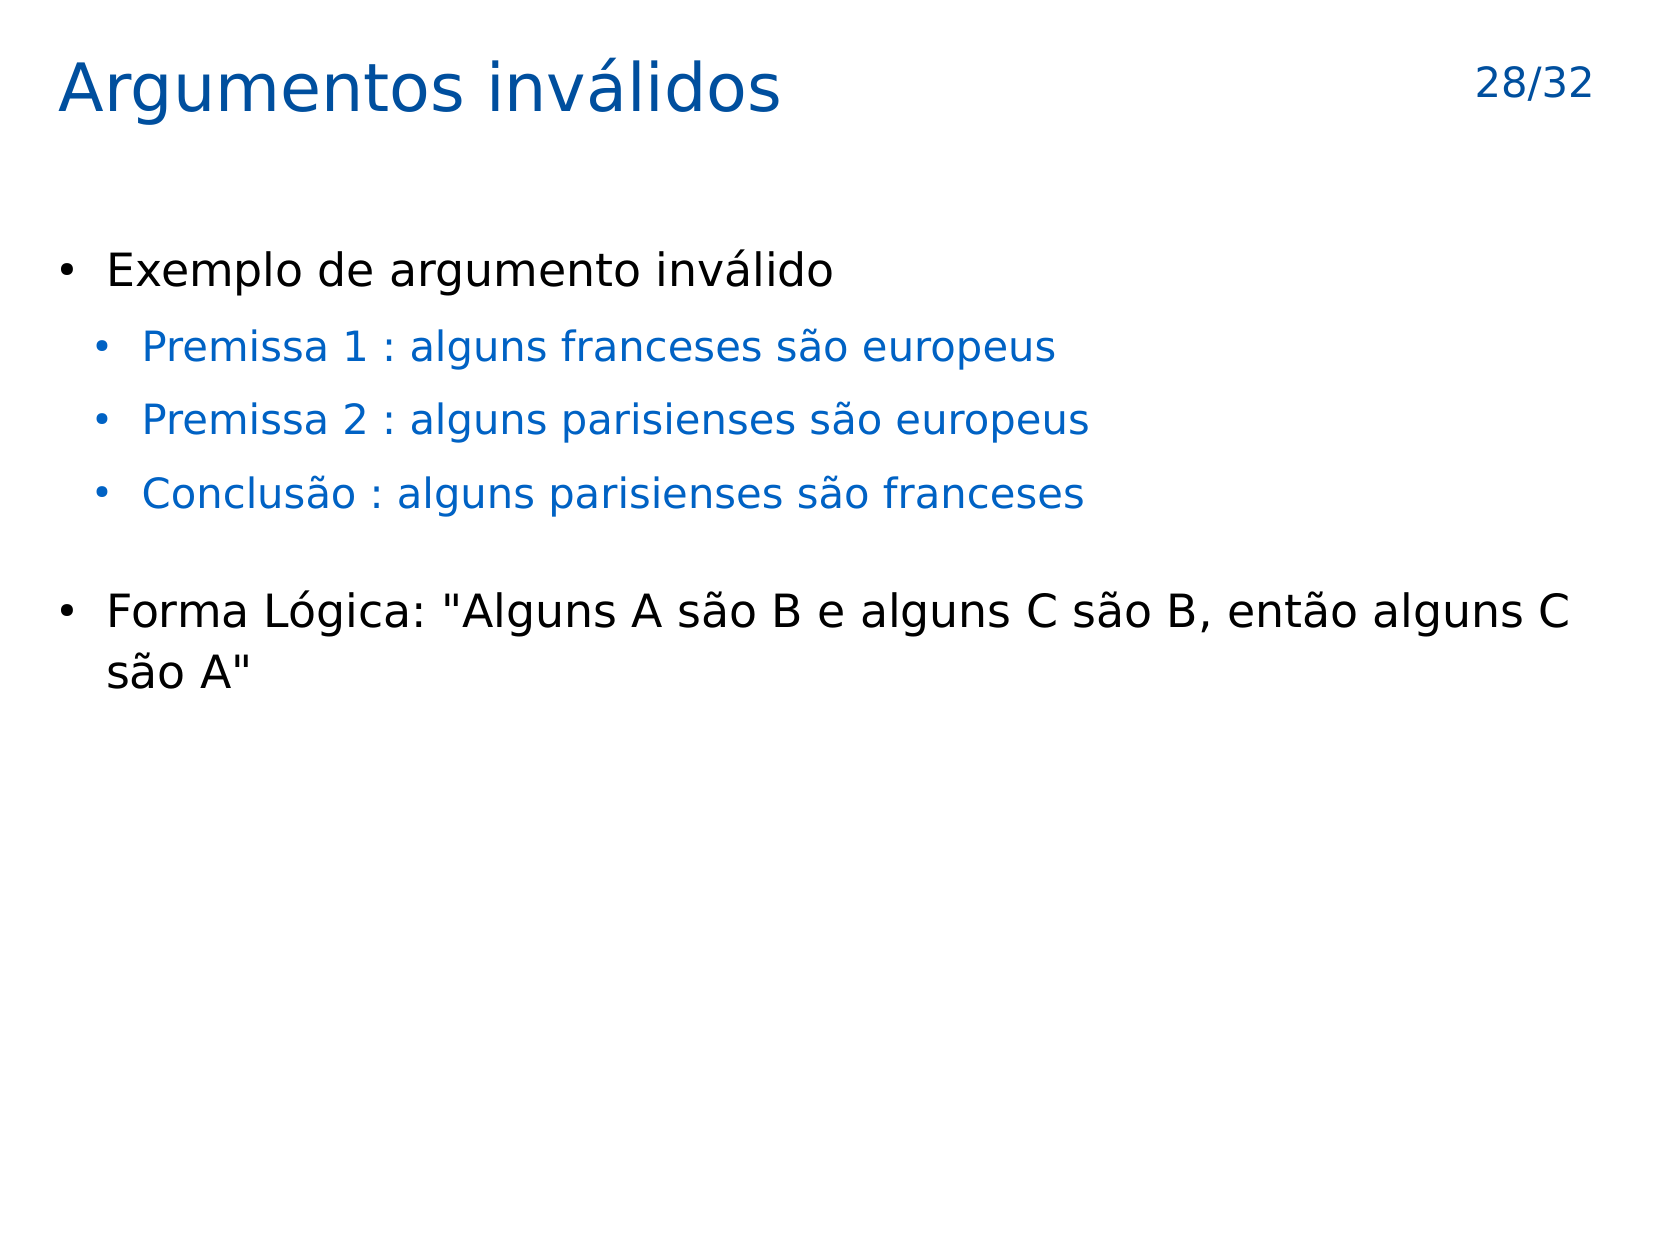

# Argumentos inválidos
28
Exemplo de argumento inválido
Premissa 1 : alguns franceses são europeus
Premissa 2 : alguns parisienses são europeus
Conclusão : alguns parisienses são franceses
Forma Lógica: "Alguns A são B e alguns C são B, então alguns C são A"